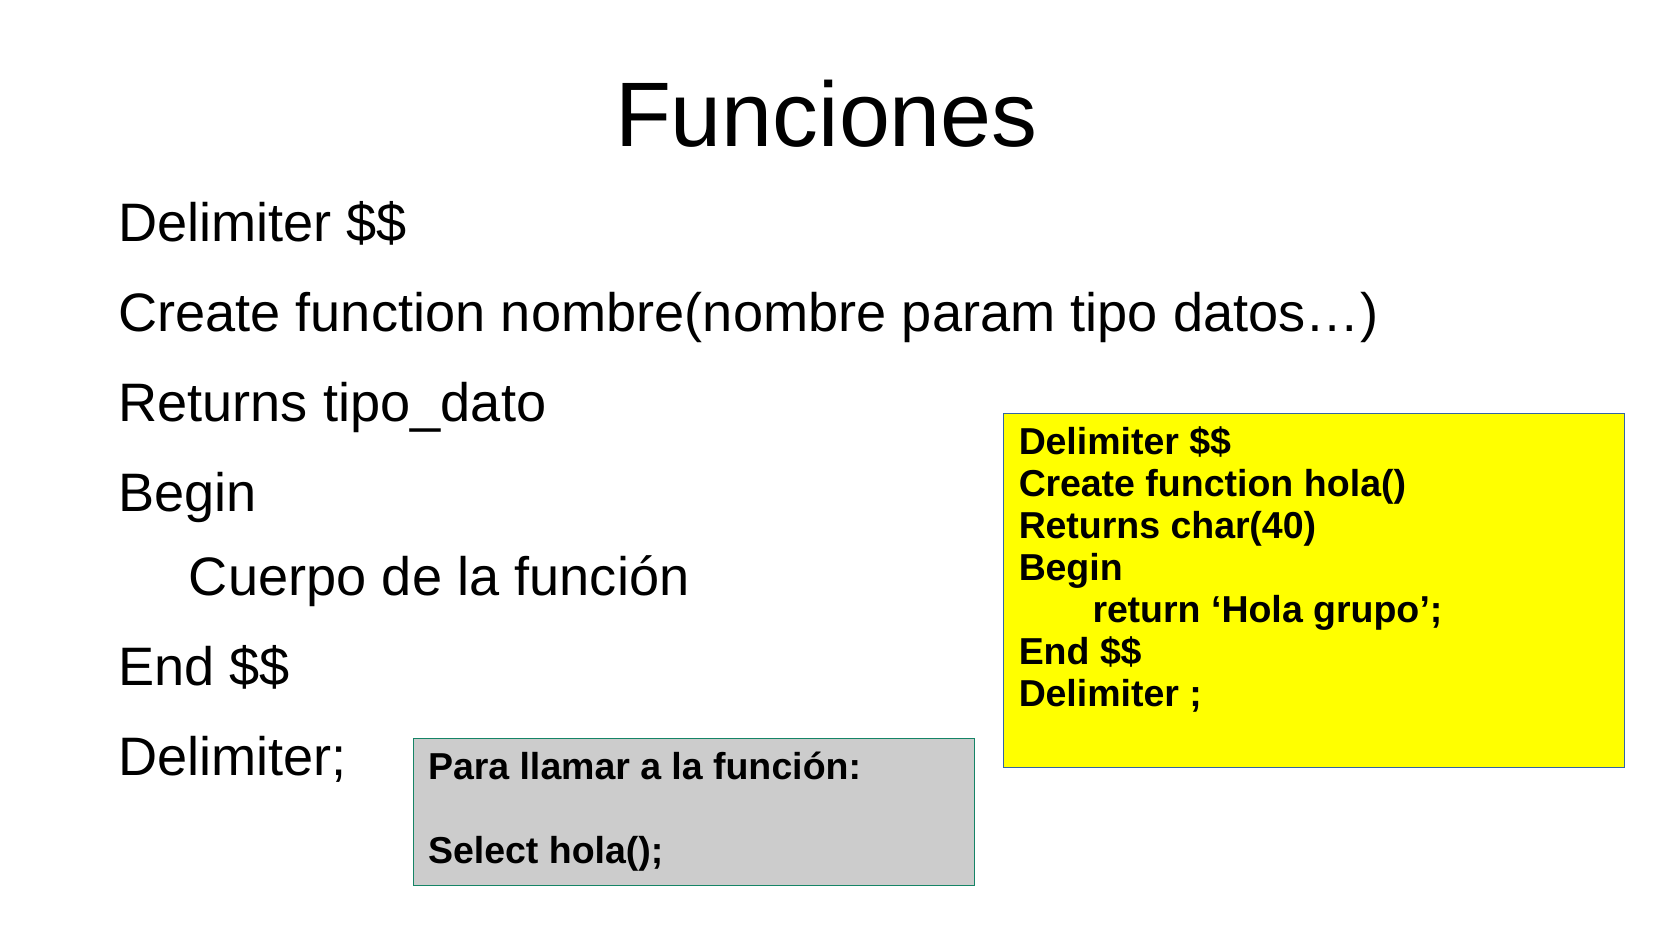

# Funciones
Delimiter $$
Create function nombre(nombre param tipo datos…)
Returns tipo_dato
Begin
Cuerpo de la función
End $$
Delimiter;
Delimiter $$
Create function hola()
Returns char(40)
Begin
 	return ‘Hola grupo’;
End $$
Delimiter ;
Para llamar a la función:
Select hola();